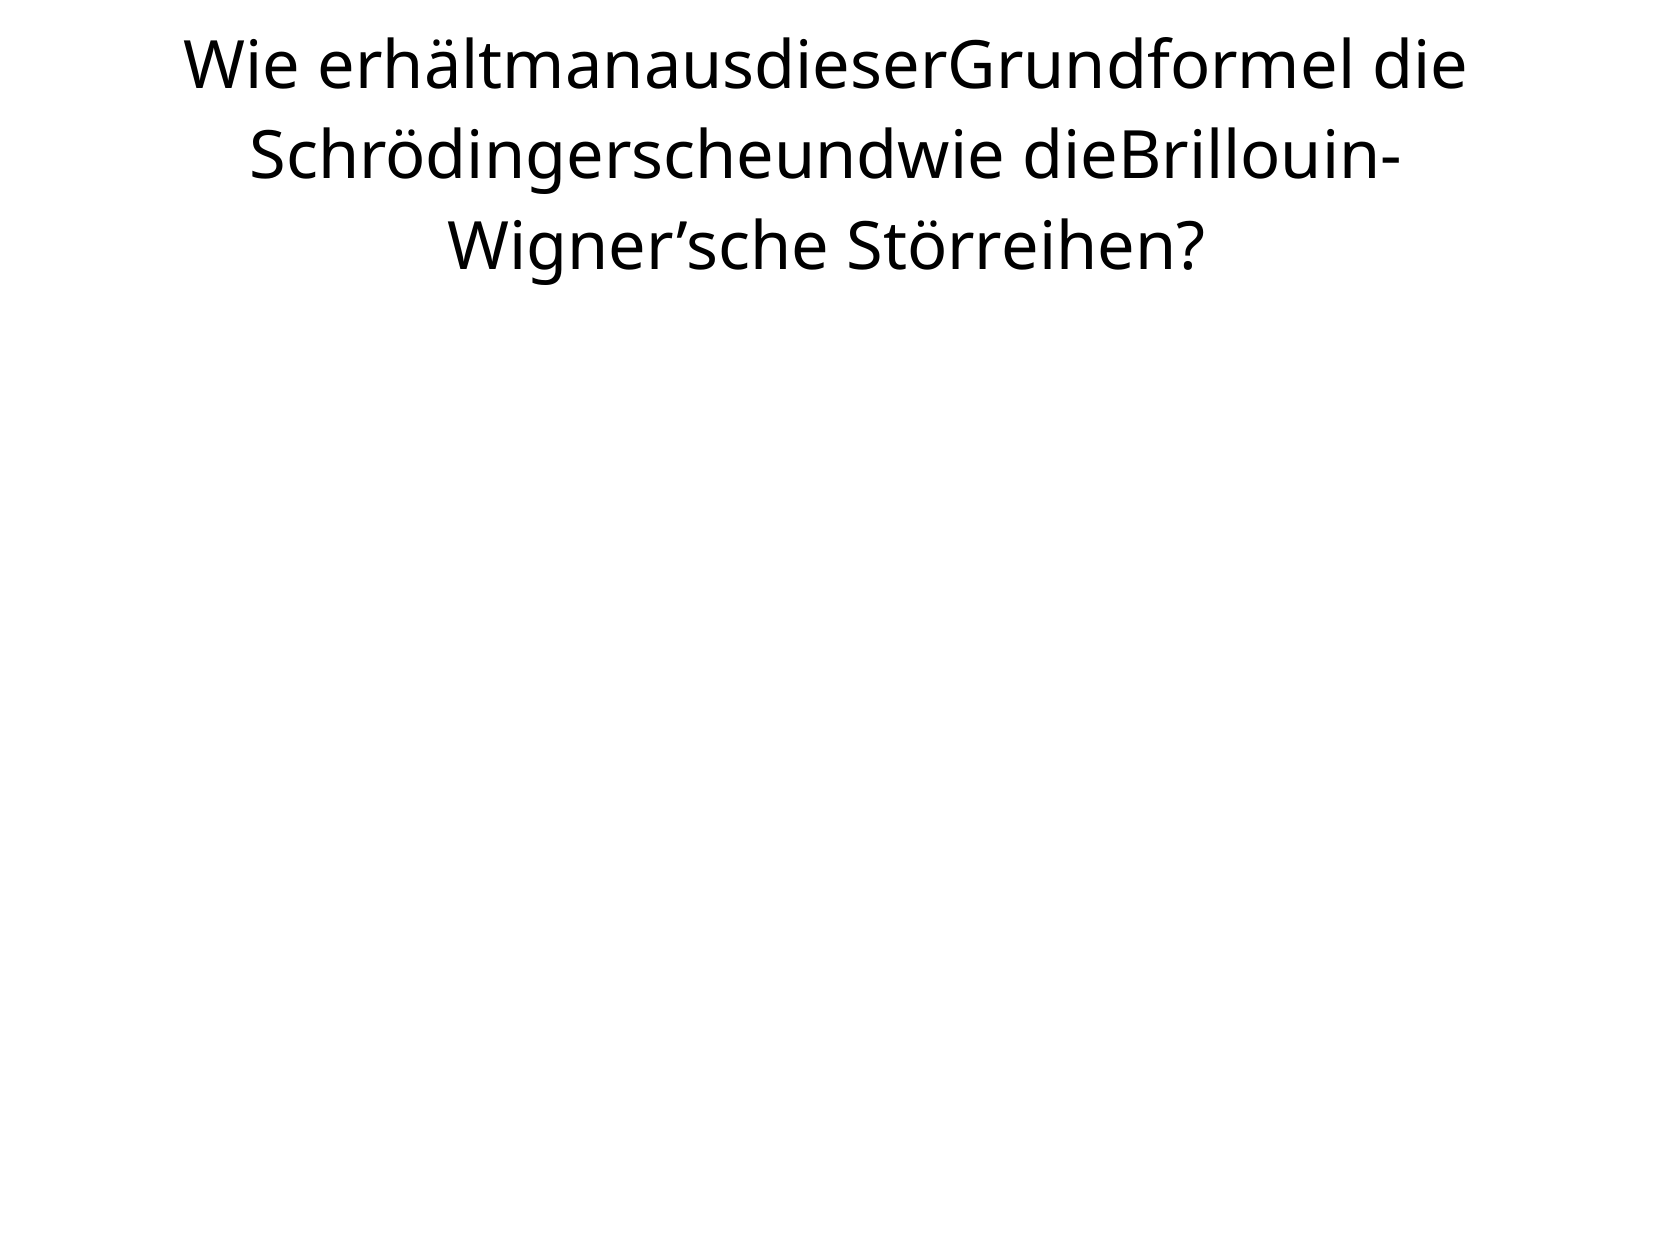

# Wie erhältmanausdieserGrundformel die Schrödingerscheundwie dieBrillouin- Wigner’sche Störreihen?